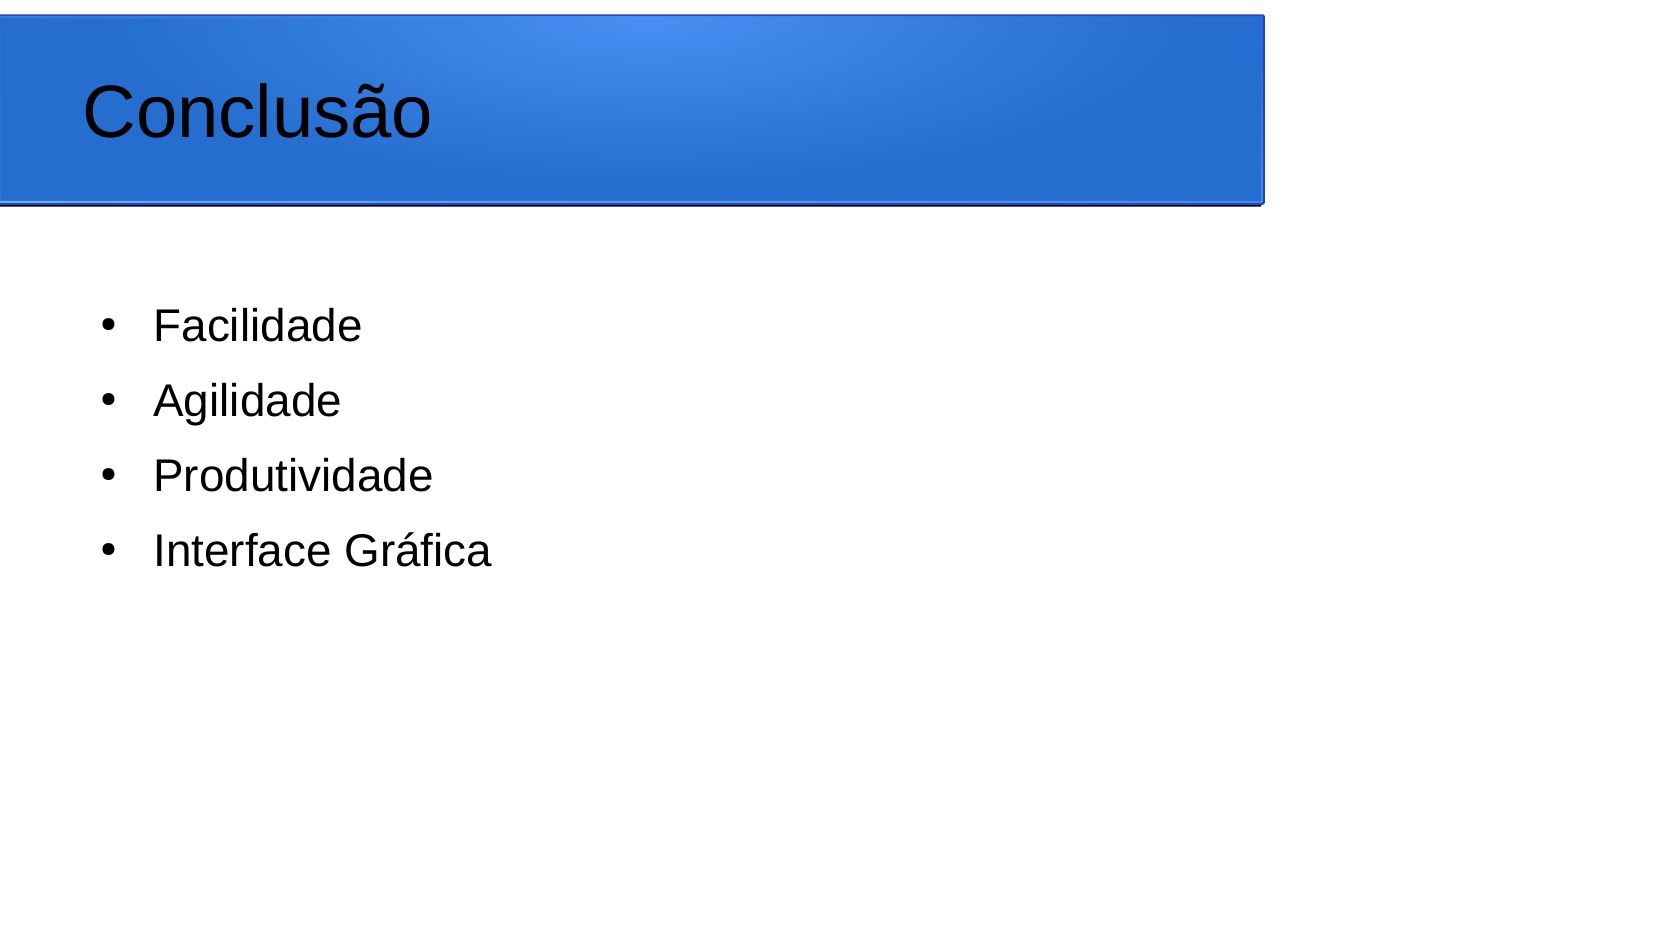

# Conclusão
Facilidade
Agilidade
Produtividade
Interface Gráfica